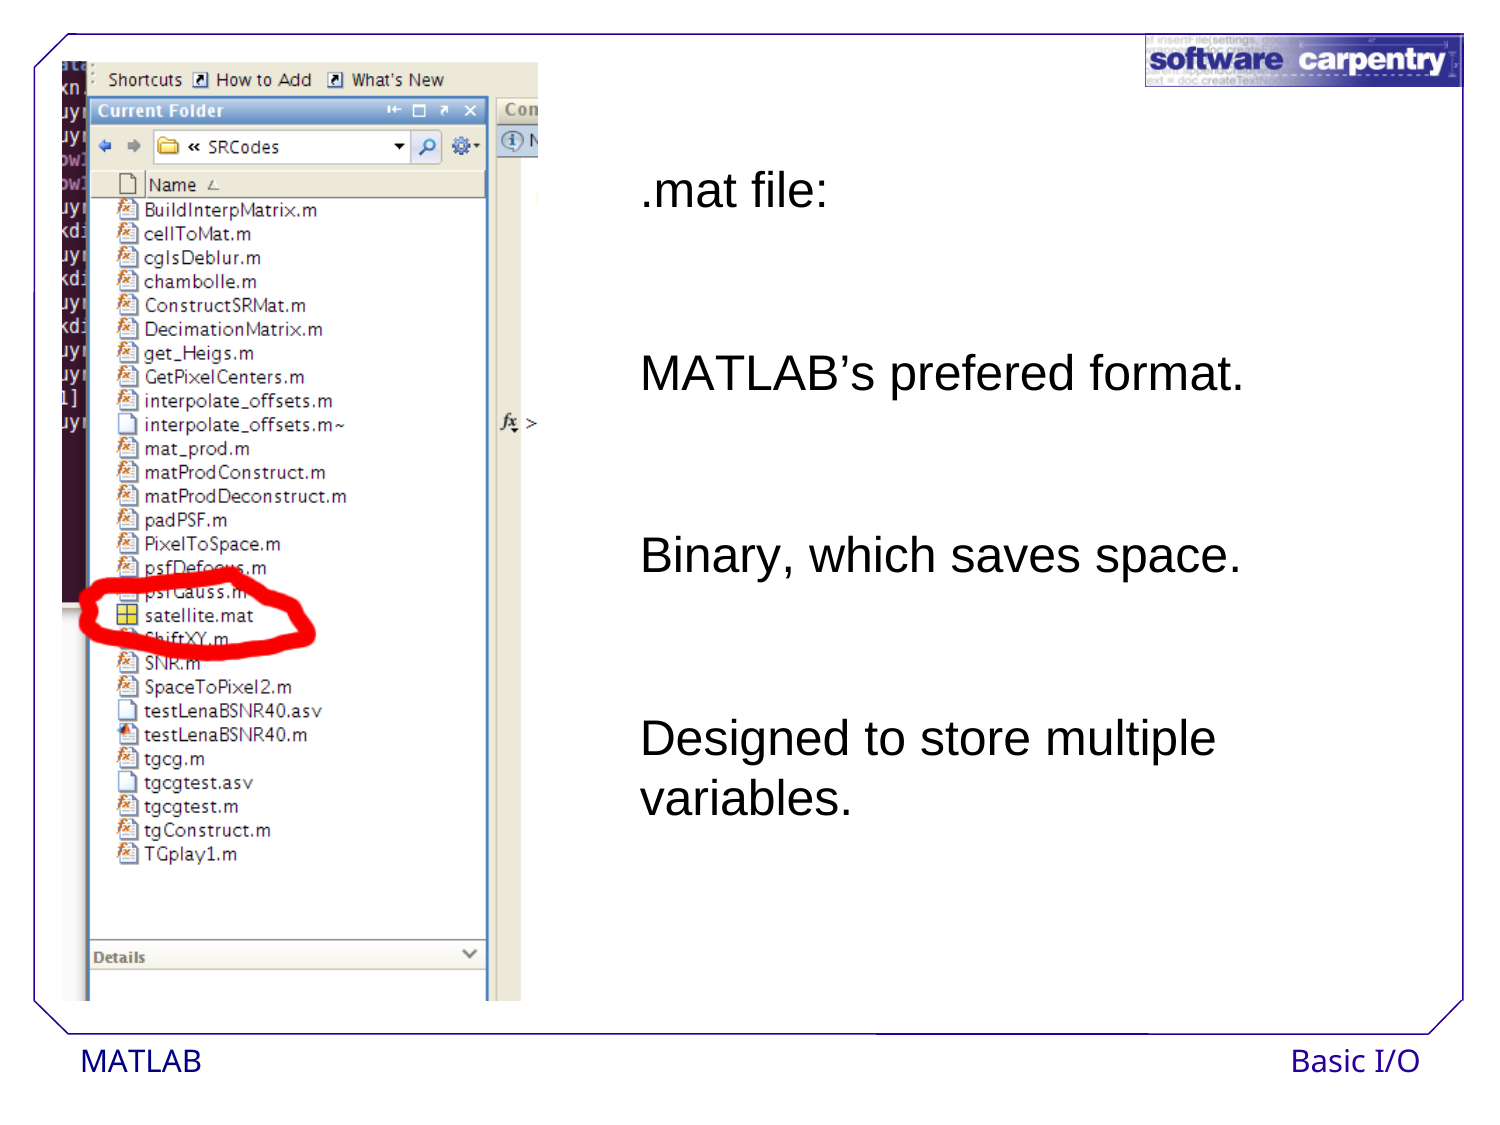

.mat file:
MATLAB’s prefered format.
Binary, which saves space.
Designed to store multiple variables.